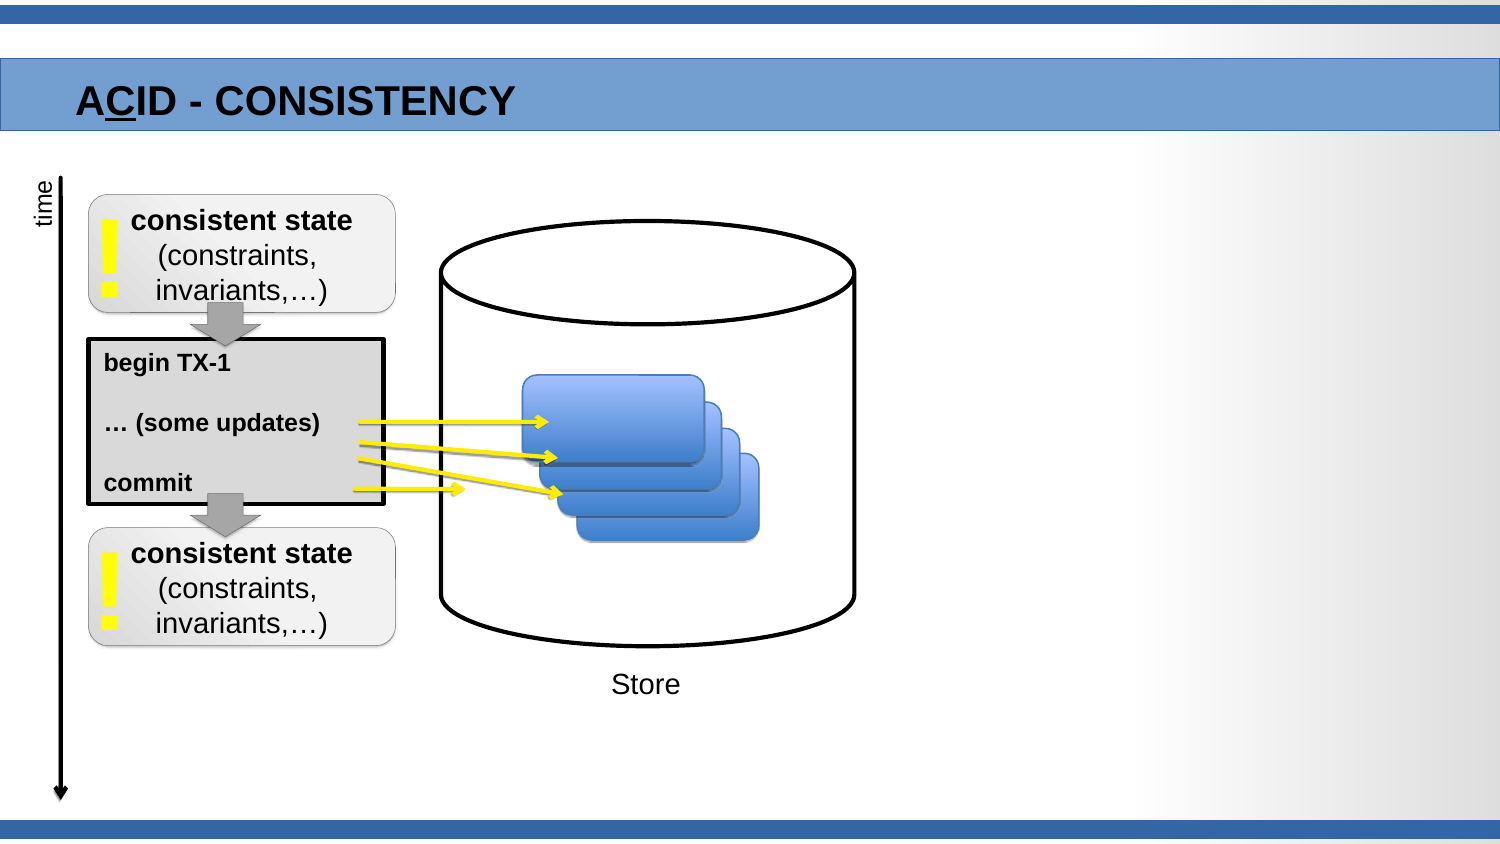

# ACID - Consistency
time
!
consistent state
(constraints,
invariants,…)
begin TX-1
… (some updates)
commit
!
consistent state
(constraints,
invariants,…)
Store